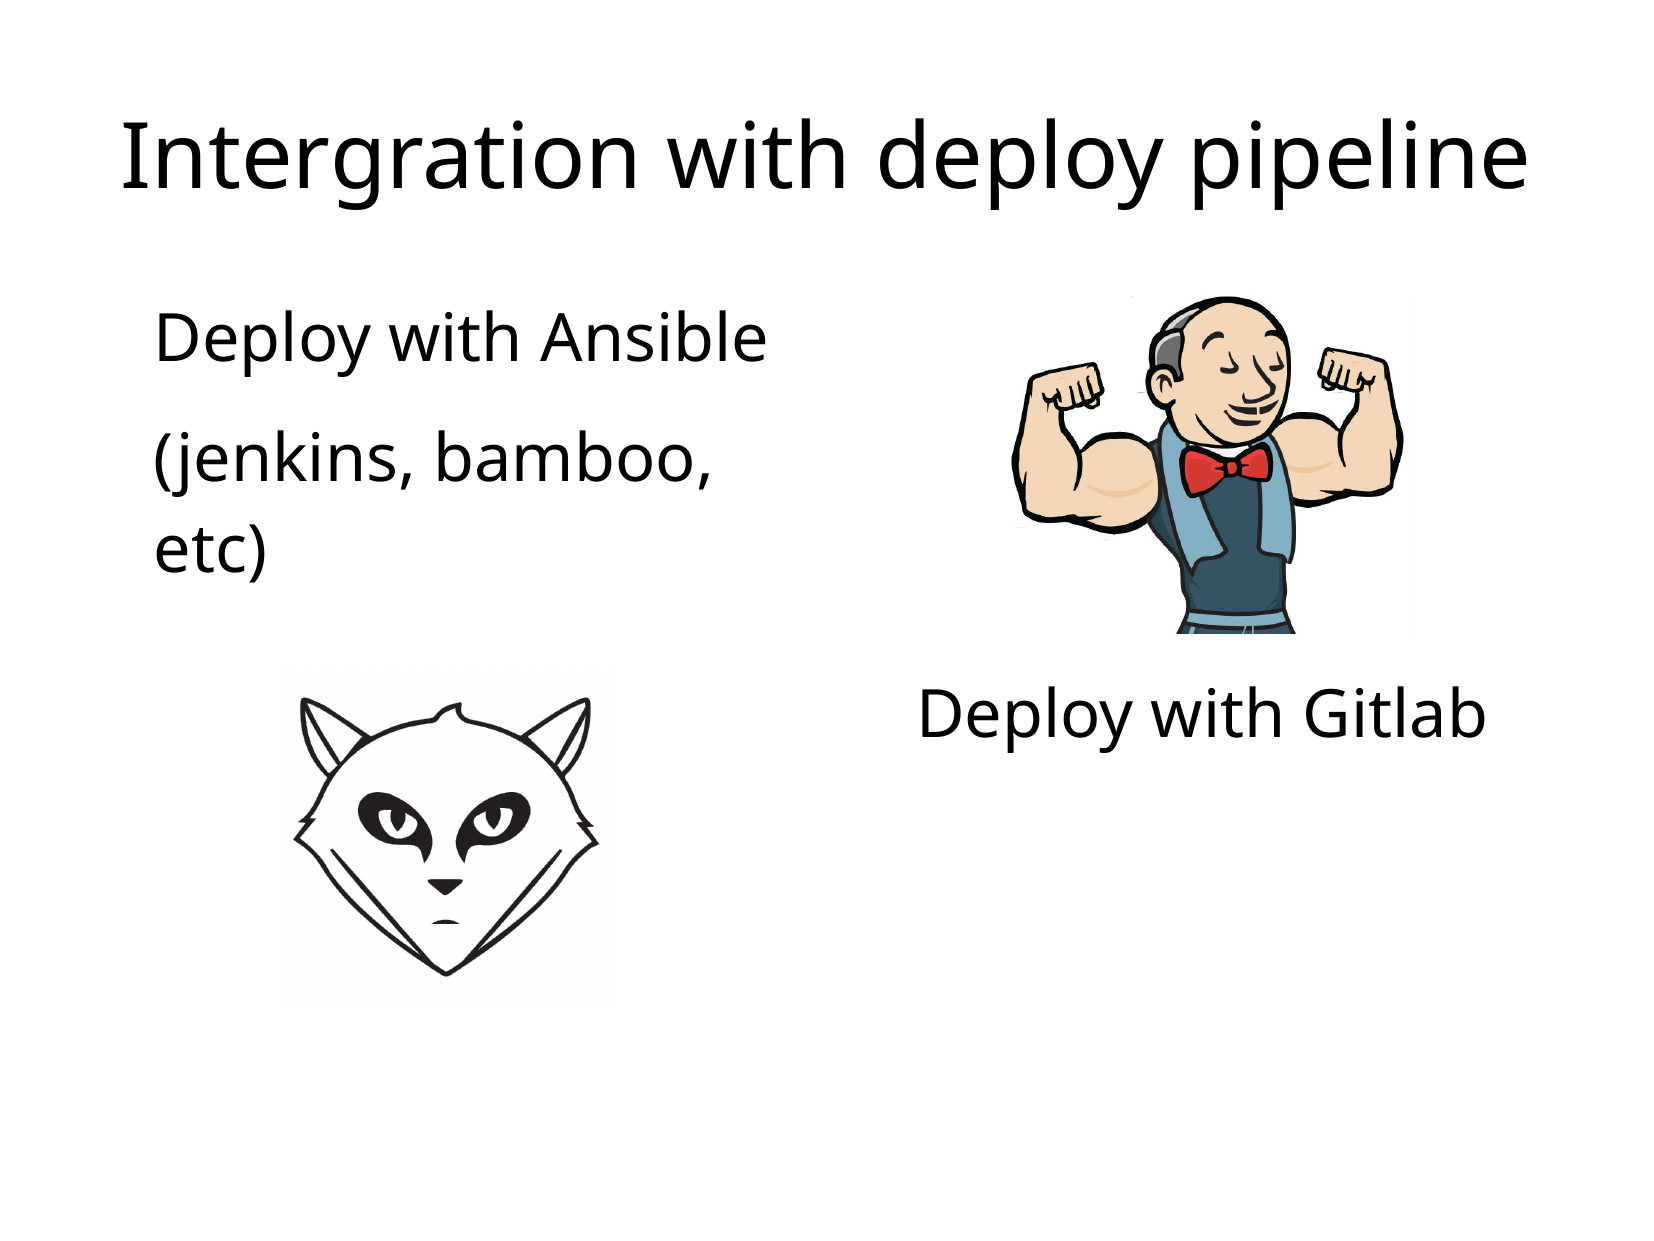

# Intergration with deploy pipeline
Deploy with Ansible
(jenkins, bamboo, etc)
Deploy with Gitlab